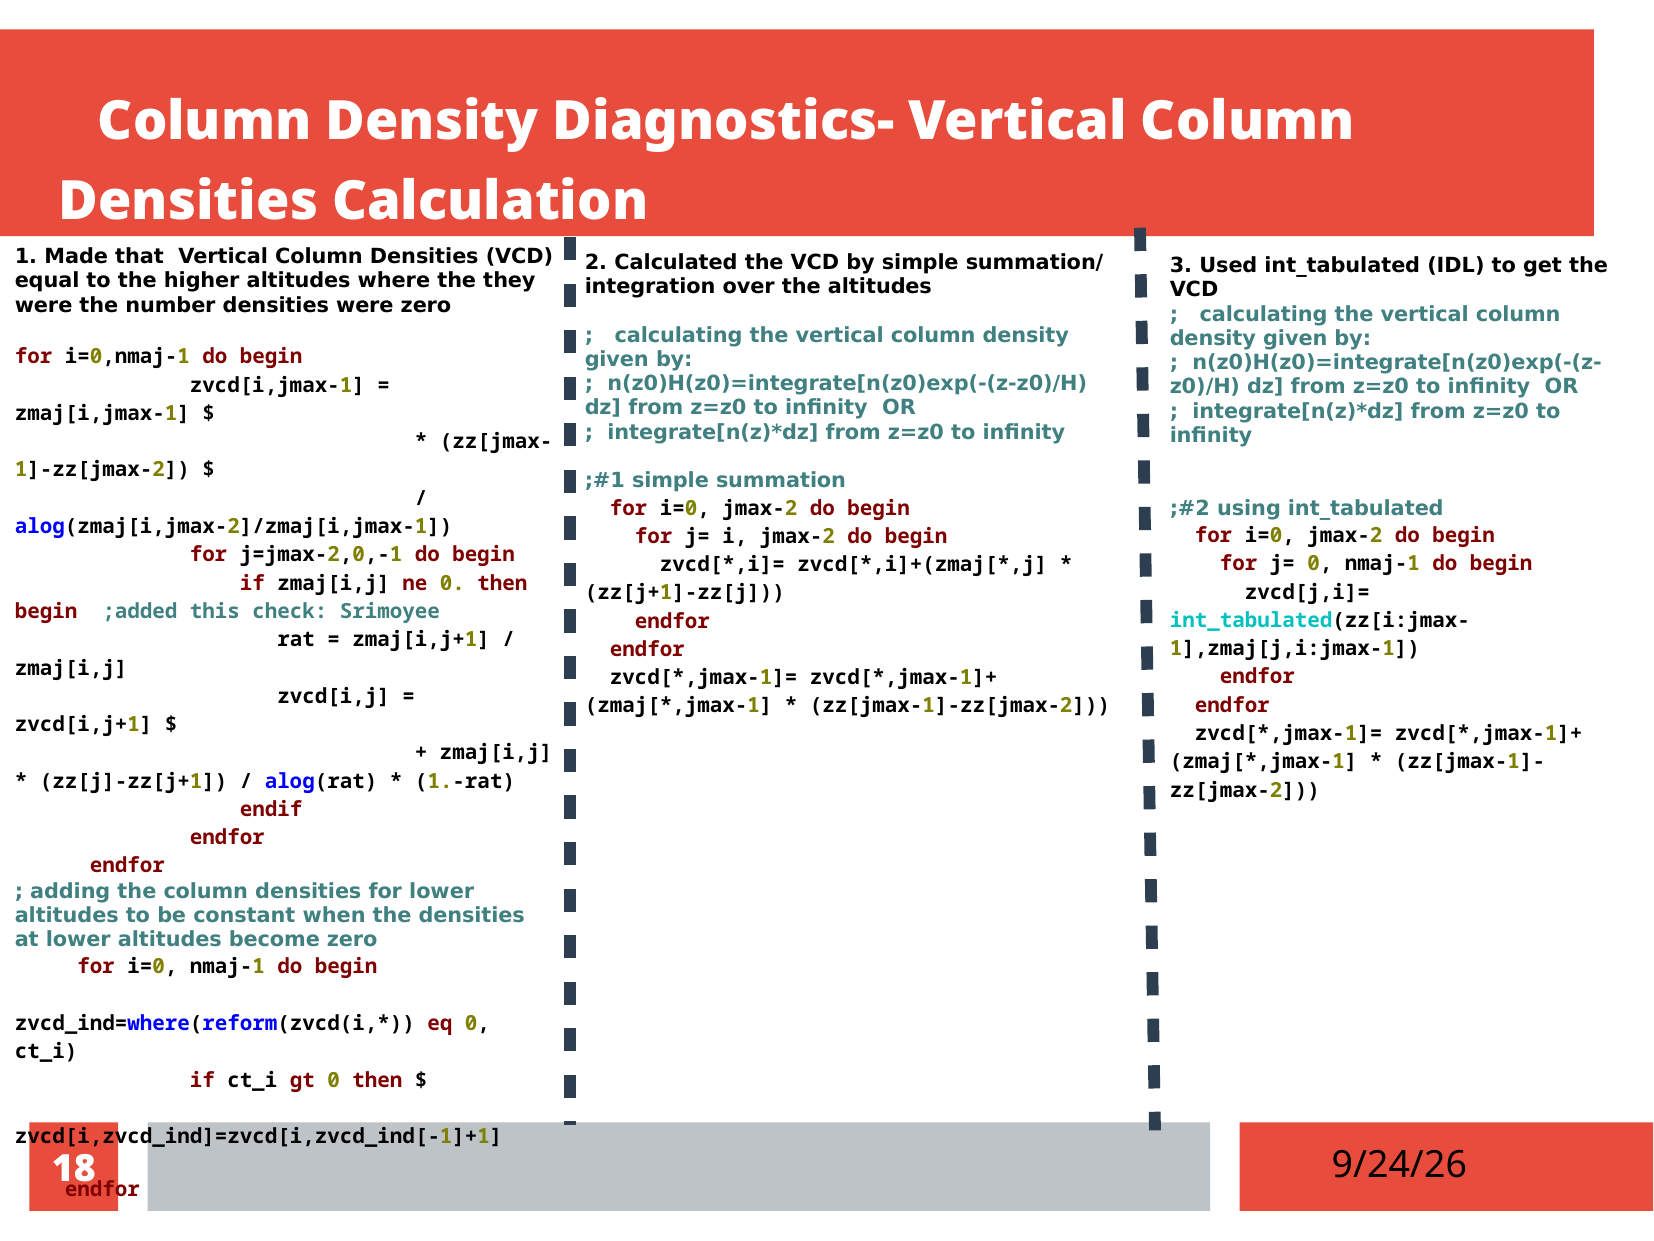

# Column Density Diagnostics- Vertical Column Densities Calculation
1. Made that Vertical Column Densities (VCD) equal to the higher altitudes where the they were the number densities were zero
for i=0,nmaj-1 do begin
 zvcd[i,jmax-1] = zmaj[i,jmax-1] $
 * (zz[jmax-1]-zz[jmax-2]) $
 / alog(zmaj[i,jmax-2]/zmaj[i,jmax-1])
 for j=jmax-2,0,-1 do begin
 if zmaj[i,j] ne 0. then begin ;added this check: Srimoyee
 rat = zmaj[i,j+1] / zmaj[i,j]
 zvcd[i,j] = zvcd[i,j+1] $
 + zmaj[i,j] * (zz[j]-zz[j+1]) / alog(rat) * (1.-rat)
 endif
 endfor
 endfor
; adding the column densities for lower altitudes to be constant when the densities at lower altitudes become zero
 for i=0, nmaj-1 do begin
 zvcd_ind=where(reform(zvcd(i,*)) eq 0, ct_i)
 if ct_i gt 0 then $
 zvcd[i,zvcd_ind]=zvcd[i,zvcd_ind[-1]+1]
 endfor
2. Calculated the VCD by simple summation/ integration over the altitudes
; calculating the vertical column density given by:
; n(z0)H(z0)=integrate[n(z0)exp(-(z-z0)/H) dz] from z=z0 to infinity OR
; integrate[n(z)*dz] from z=z0 to infinity
;#1 simple summation
 for i=0, jmax-2 do begin
 for j= i, jmax-2 do begin
 zvcd[*,i]= zvcd[*,i]+(zmaj[*,j] * (zz[j+1]-zz[j]))
 endfor
 endfor
 zvcd[*,jmax-1]= zvcd[*,jmax-1]+(zmaj[*,jmax-1] * (zz[jmax-1]-zz[jmax-2]))
3. Used int_tabulated (IDL) to get the VCD
; calculating the vertical column density given by:
; n(z0)H(z0)=integrate[n(z0)exp(-(z-z0)/H) dz] from z=z0 to infinity OR
; integrate[n(z)*dz] from z=z0 to infinity
;#2 using int_tabulated
 for i=0, jmax-2 do begin
 for j= 0, nmaj-1 do begin
 zvcd[j,i]= int_tabulated(zz[i:jmax-1],zmaj[j,i:jmax-1])
 endfor
 endfor
 zvcd[*,jmax-1]= zvcd[*,jmax-1]+(zmaj[*,jmax-1] * (zz[jmax-1]-zz[jmax-2]))
18